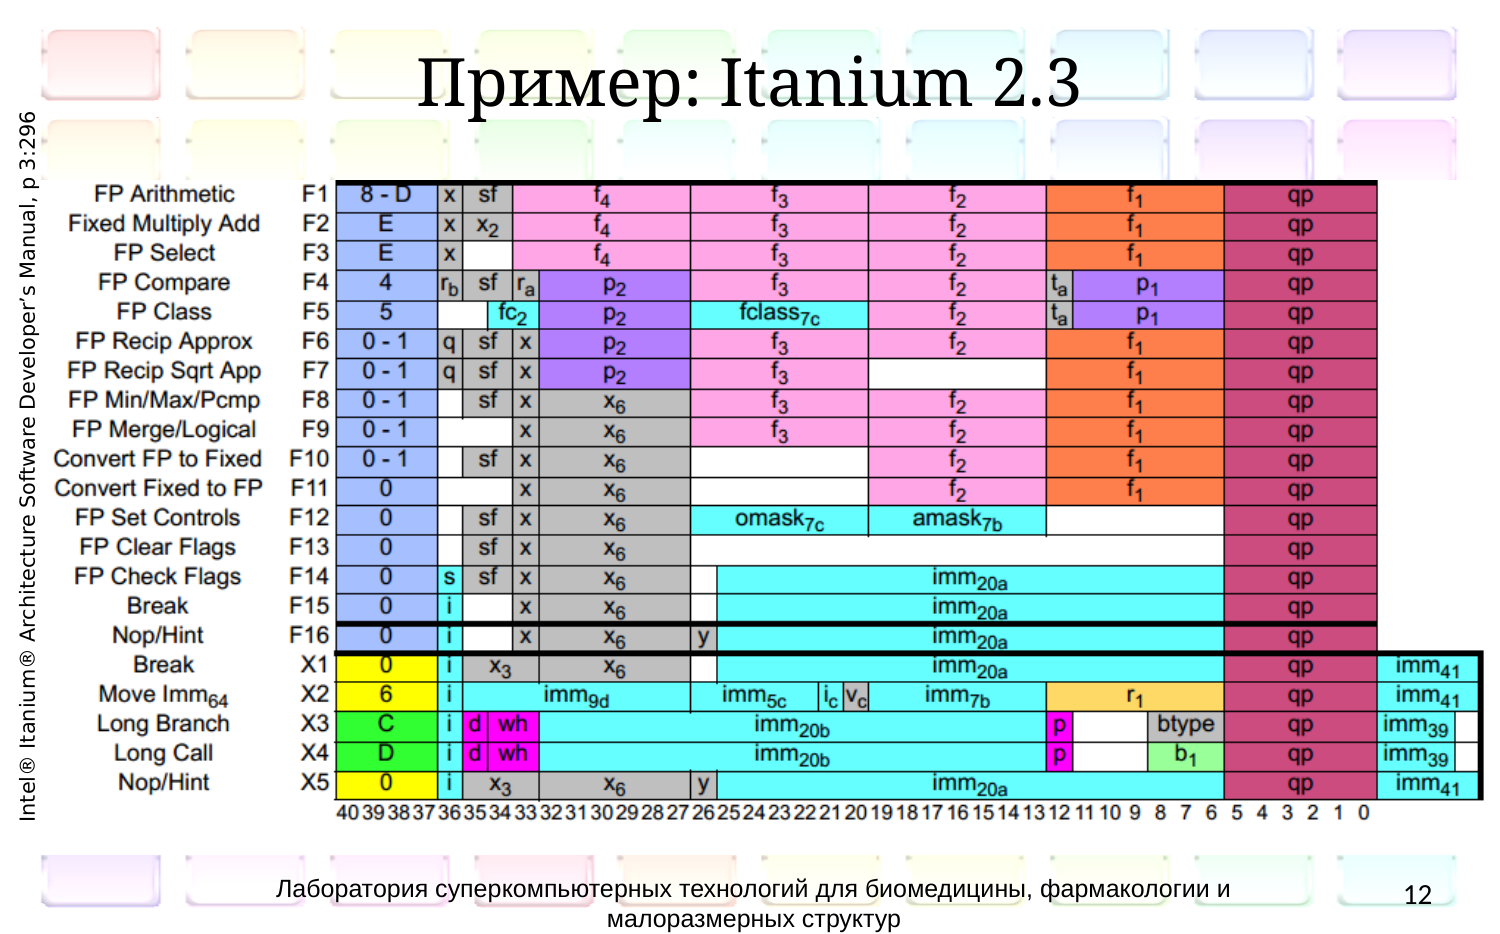

# Пример: Itanium 2.3
Intel® Itanium® Architecture Software Developer’s Manual, p 3:296
Лаборатория суперкомпьютерных технологий для биомедицины, фармакологии и малоразмерных структур